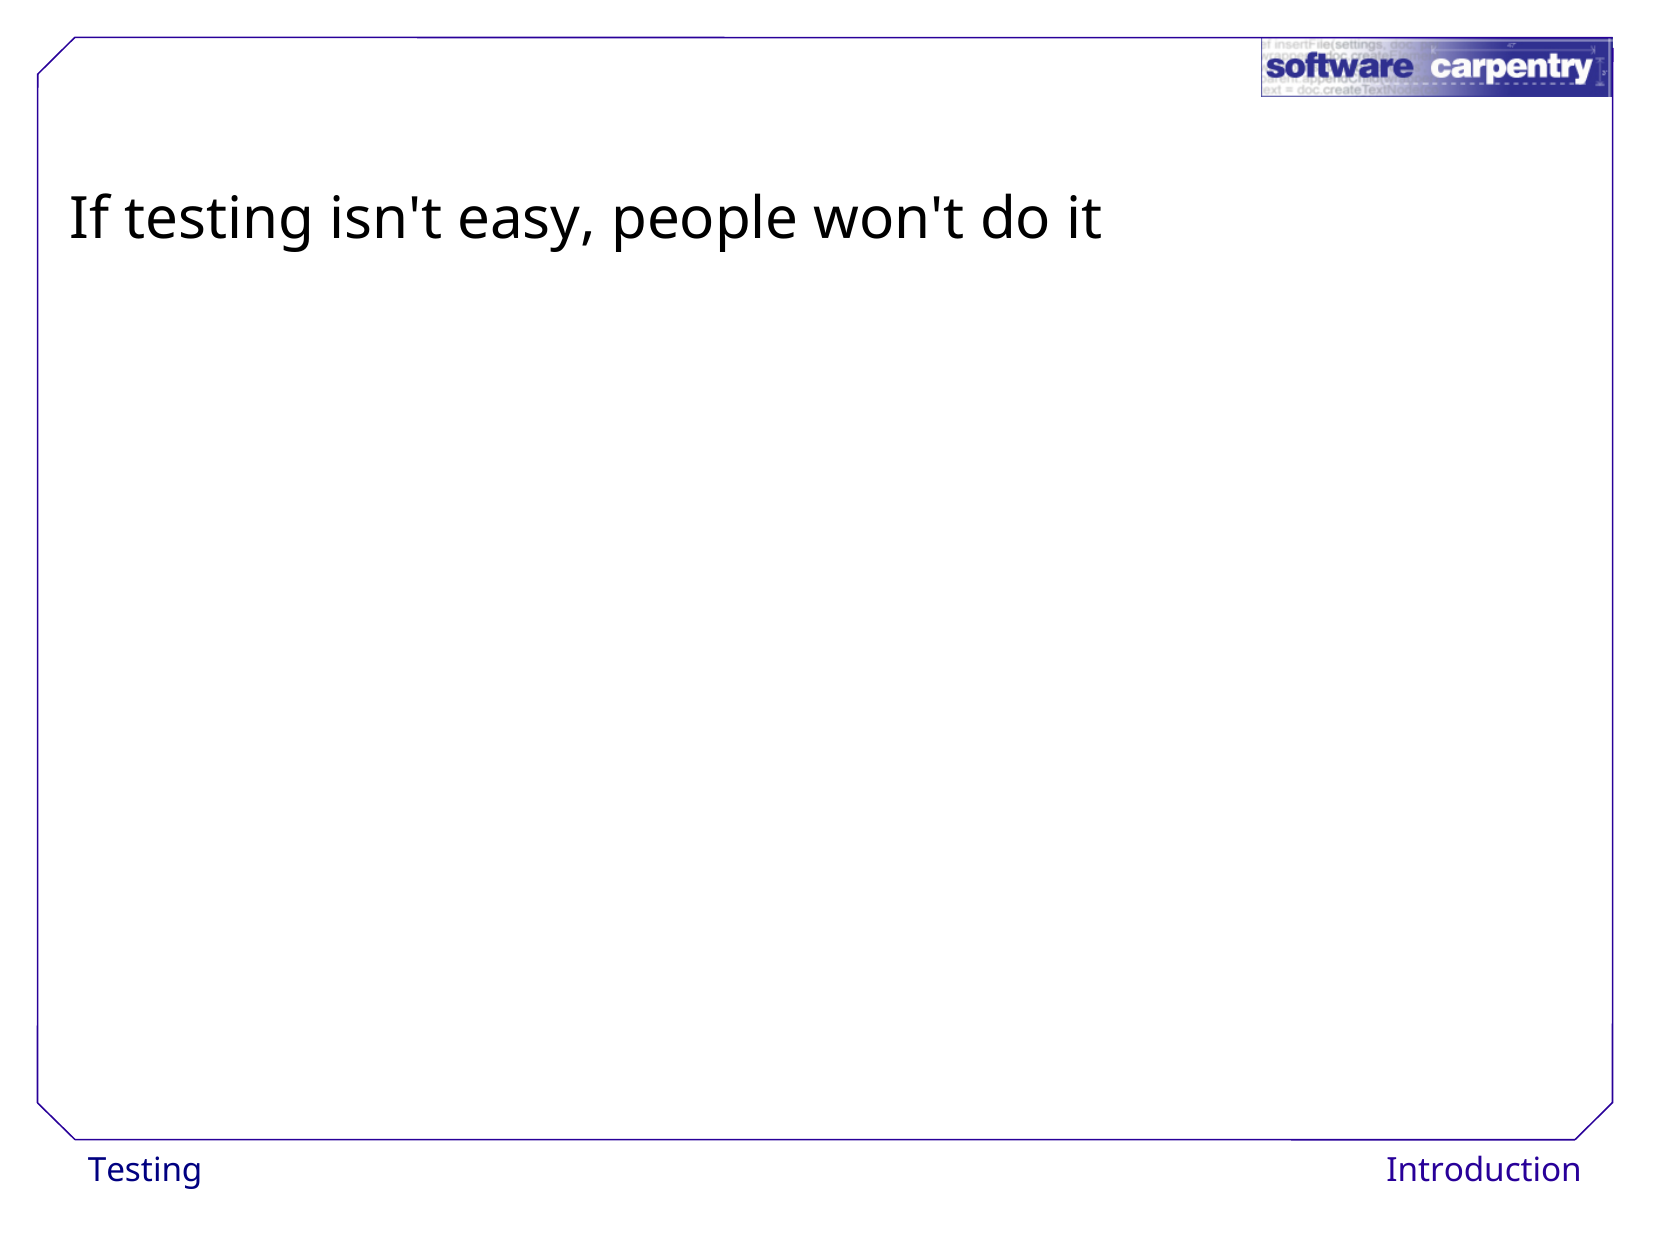

If testing isn't easy, people won't do it